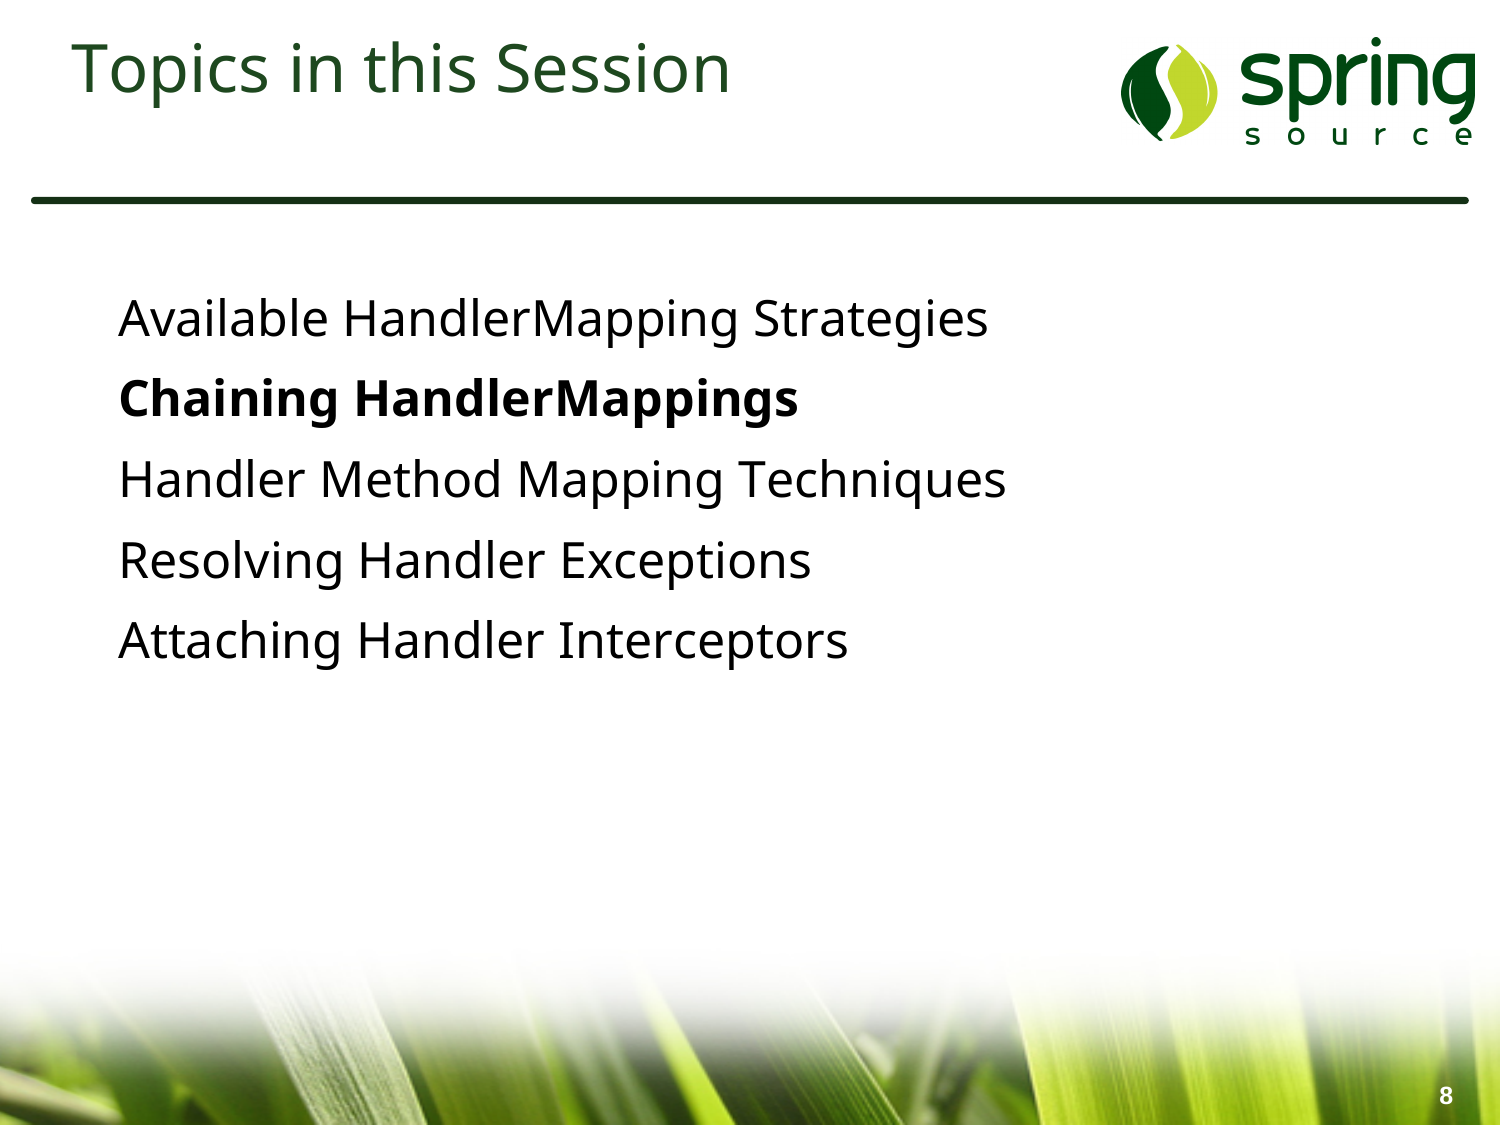

# Topics in this Session
Available HandlerMapping Strategies
Chaining HandlerMappings
Handler Method Mapping Techniques
Resolving Handler Exceptions
Attaching Handler Interceptors